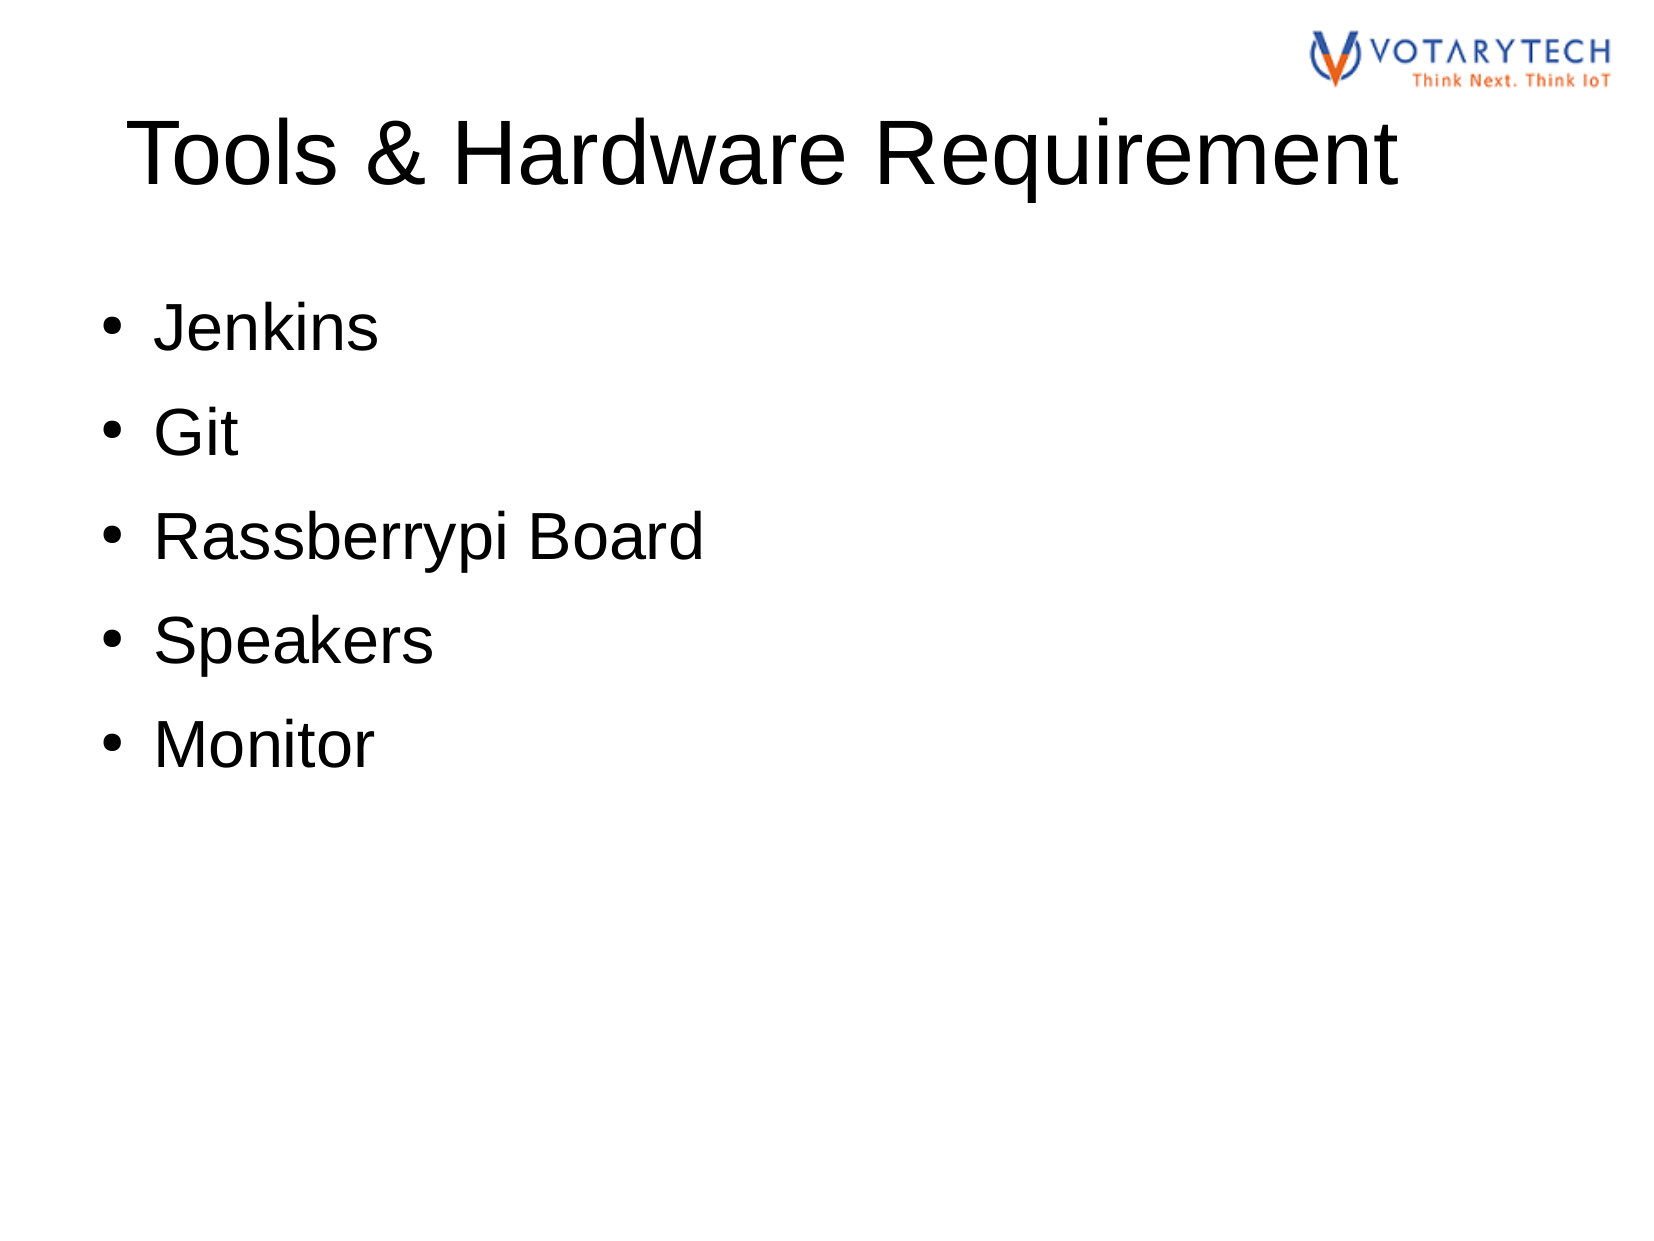

# Tools & Hardware Requirement
Jenkins
Git
Rassberrypi Board
Speakers
Monitor